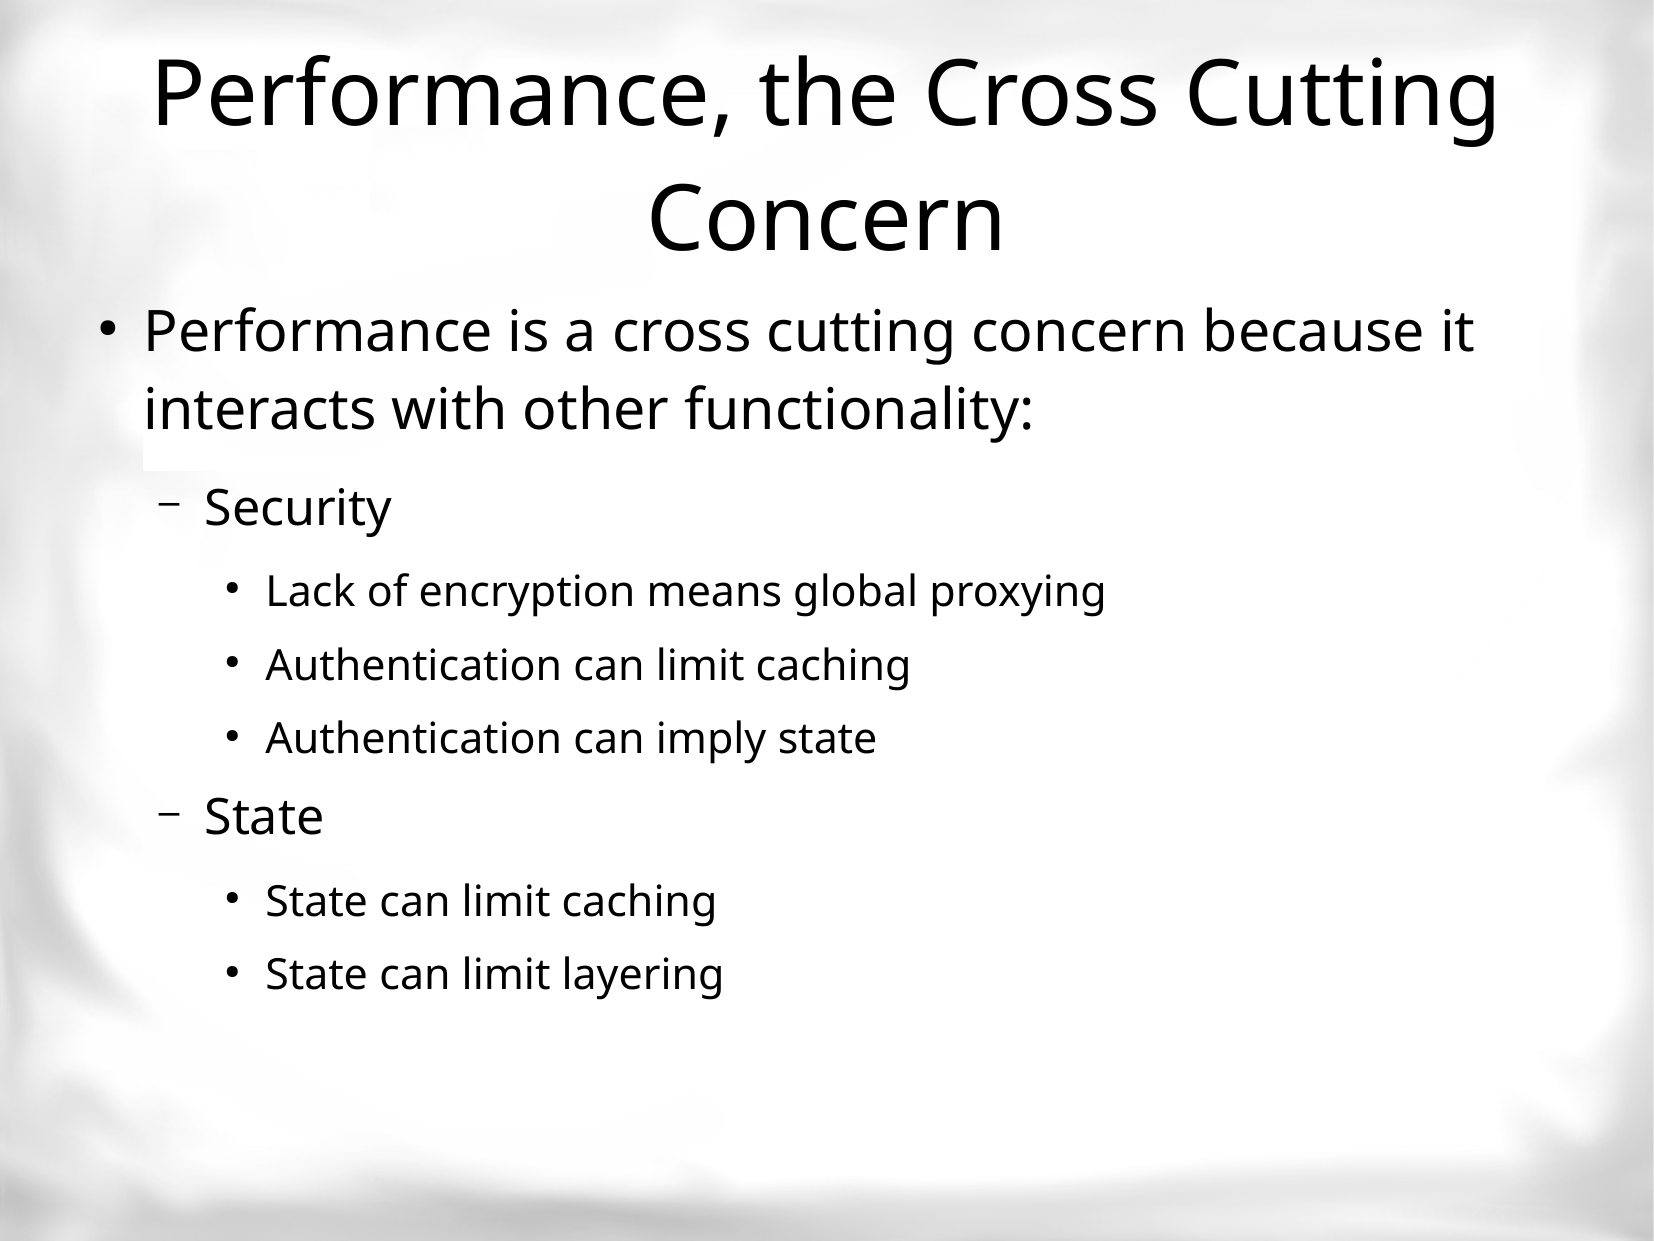

# Performance, the Cross Cutting Concern
Performance is a cross cutting concern because it interacts with other functionality:
Security
Lack of encryption means global proxying
Authentication can limit caching
Authentication can imply state
State
State can limit caching
State can limit layering